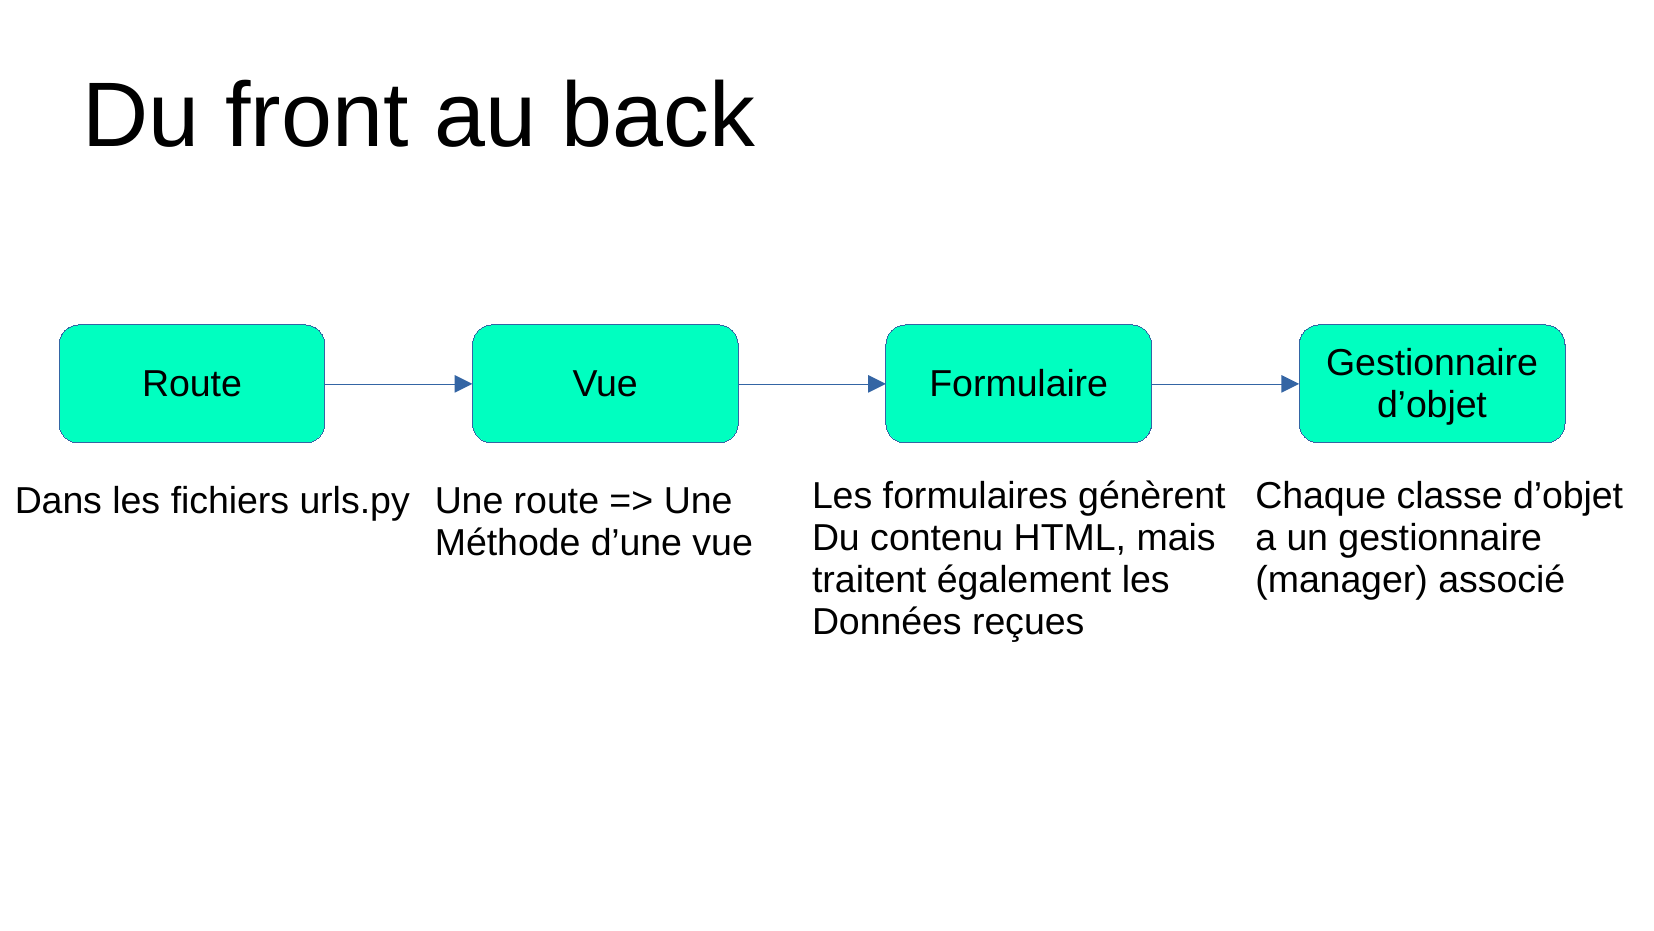

# Du front au back
Gestionnaire
d’objet
Route
Vue
Formulaire
Les formulaires génèrent
Du contenu HTML, mais
traitent également les
Données reçues
Chaque classe d’objet
a un gestionnaire
(manager) associé
Dans les fichiers urls.py
Une route => Une
Méthode d’une vue